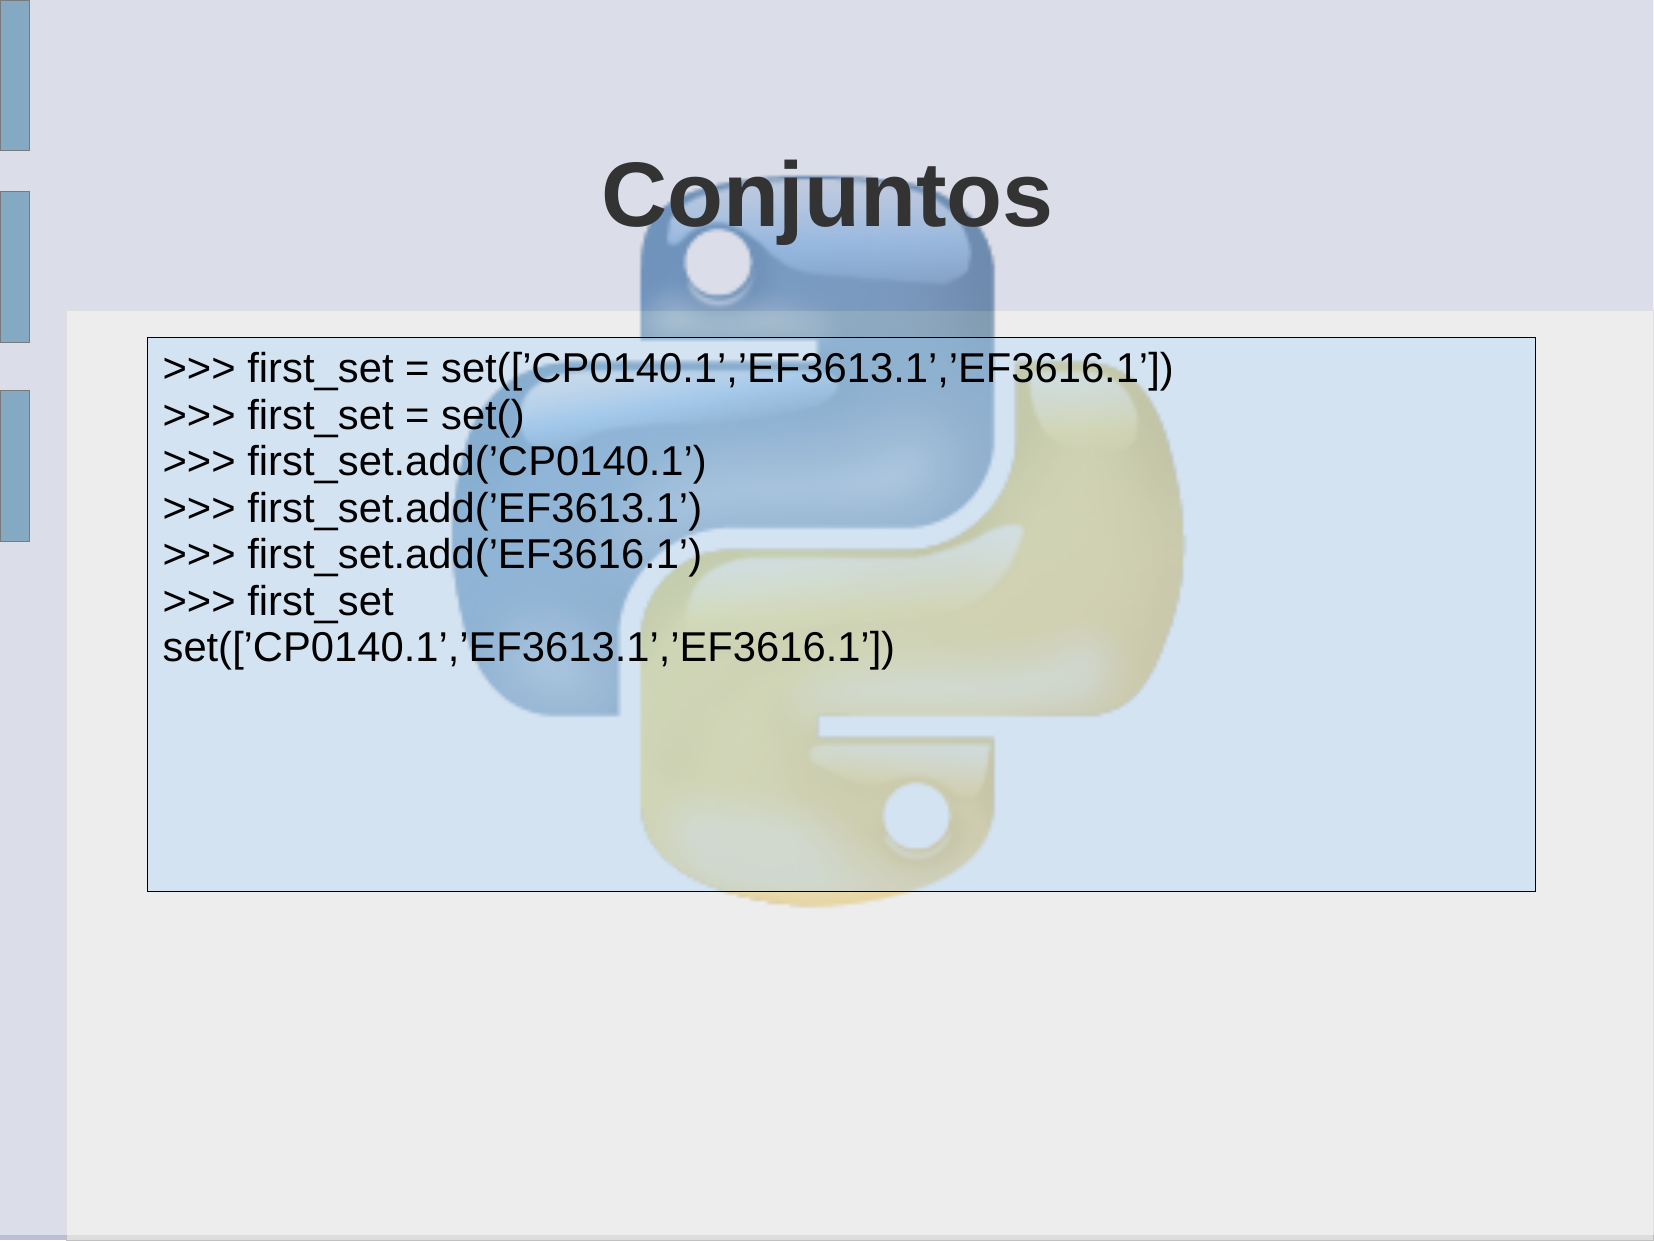

# Conjuntos
>>> first_set = set([’CP0140.1’,’EF3613.1’,’EF3616.1’])
>>> first_set = set()
>>> first_set.add(’CP0140.1’)
>>> first_set.add(’EF3613.1’)
>>> first_set.add(’EF3616.1’)
>>> first_set
set([’CP0140.1’,’EF3613.1’,’EF3616.1’])